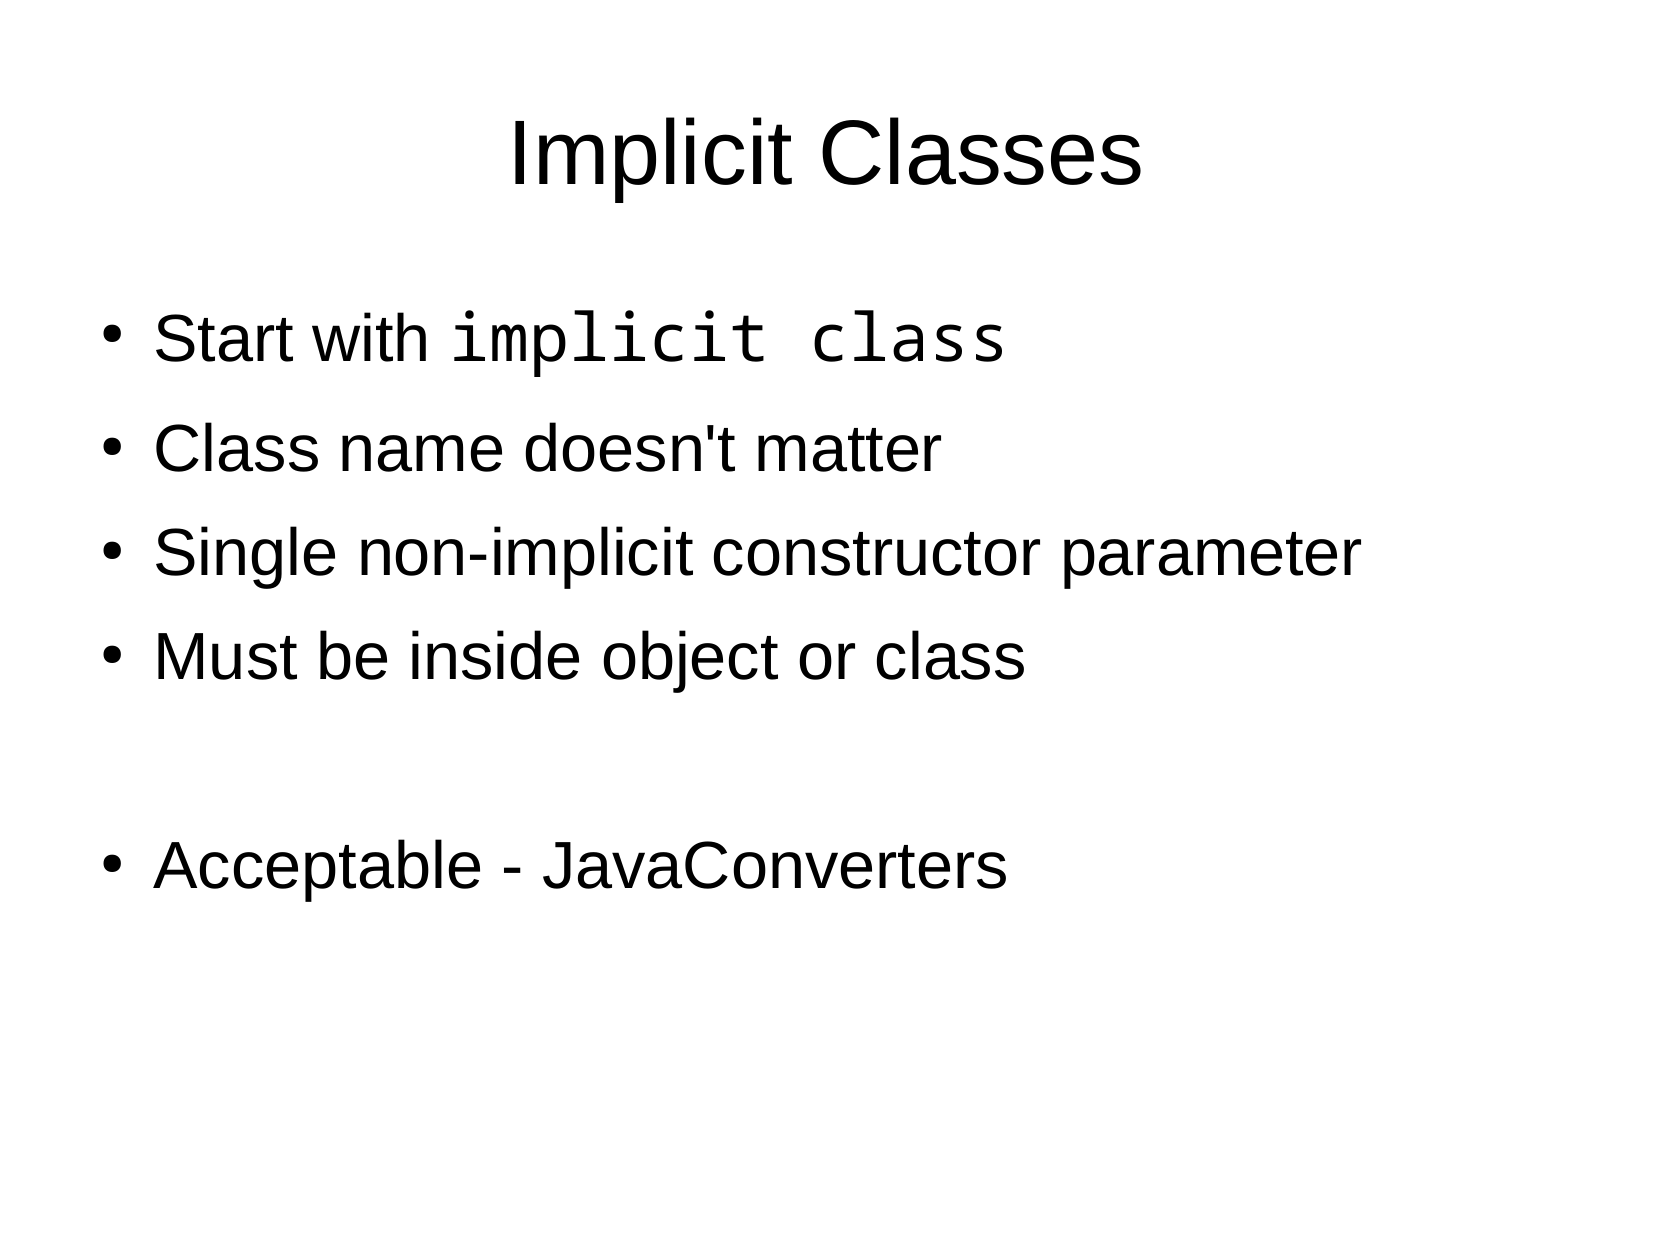

# Implicit Classes
Start with implicit class
Class name doesn't matter
Single non-implicit constructor parameter
Must be inside object or class
Acceptable - JavaConverters